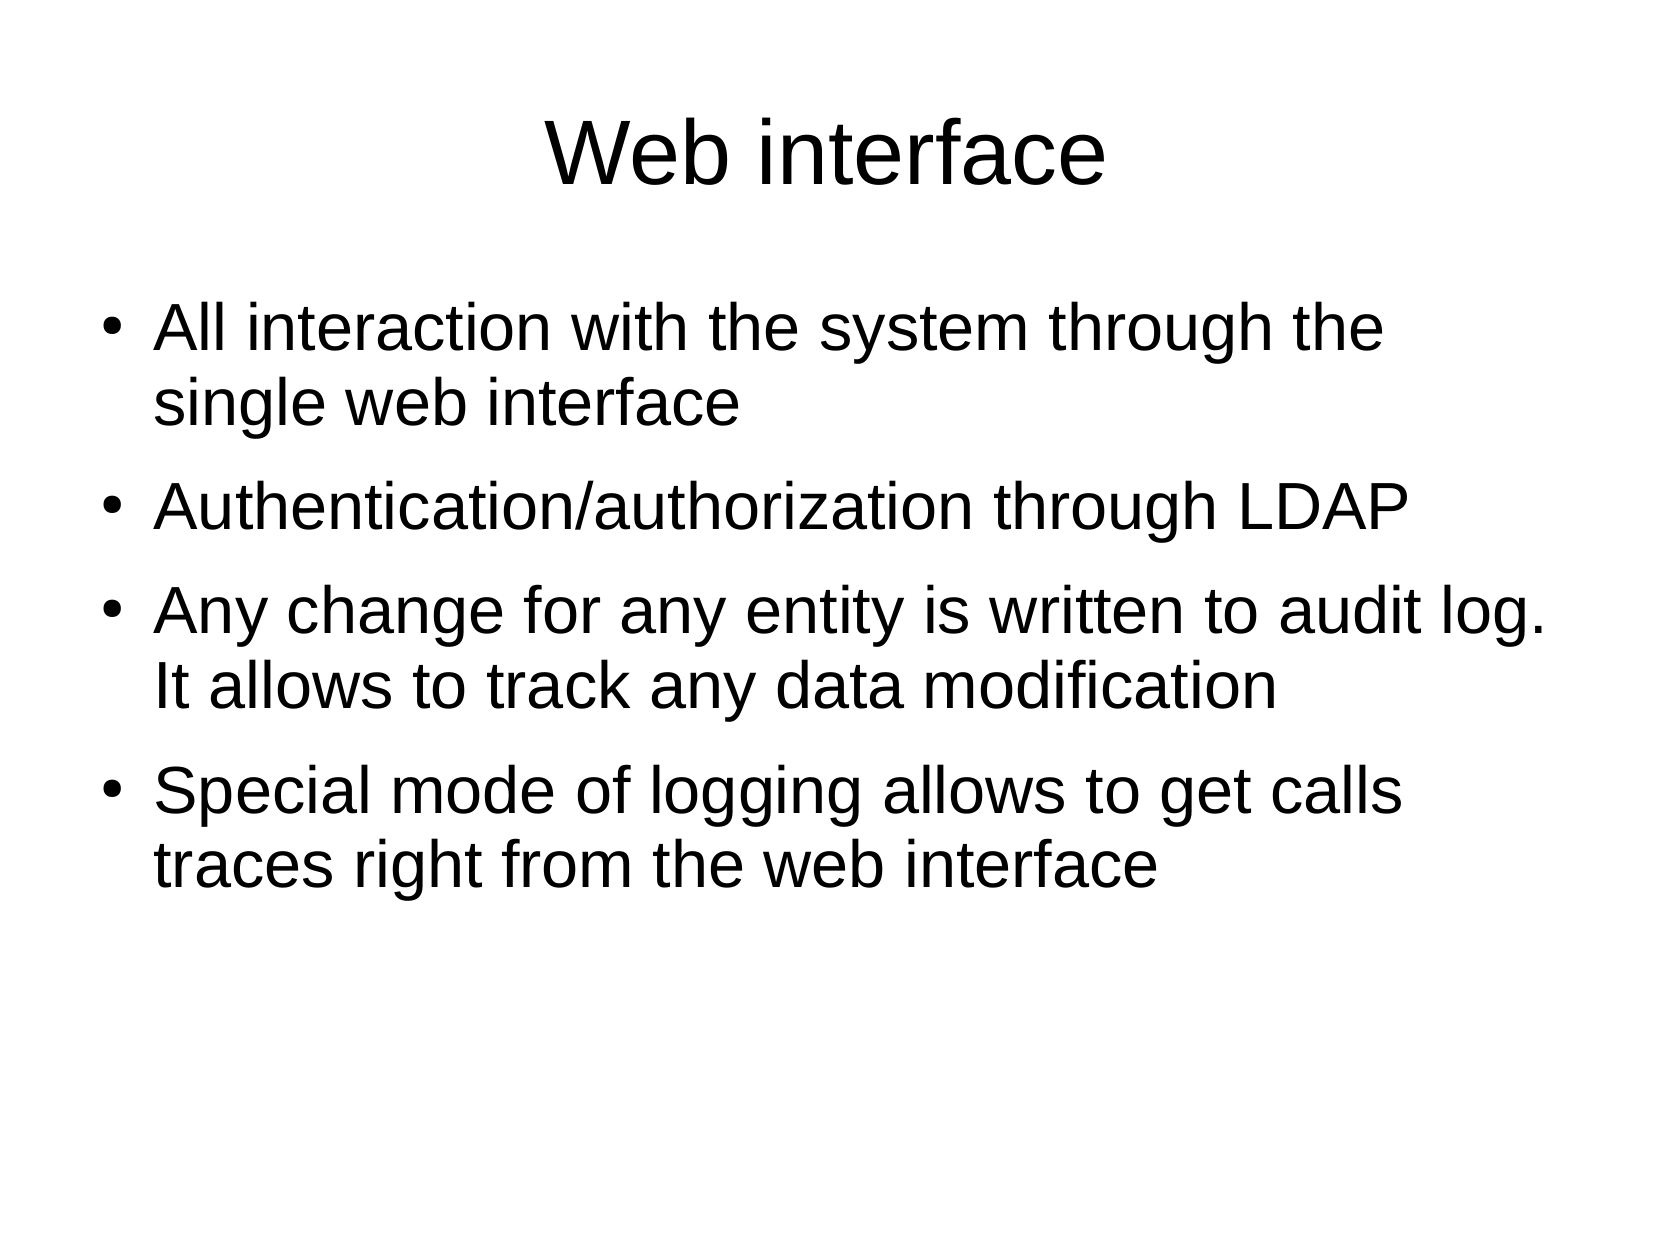

# Web interface
All interaction with the system through the single web interface
Authentication/authorization through LDAP
Any change for any entity is written to audit log. It allows to track any data modification
Special mode of logging allows to get calls traces right from the web interface